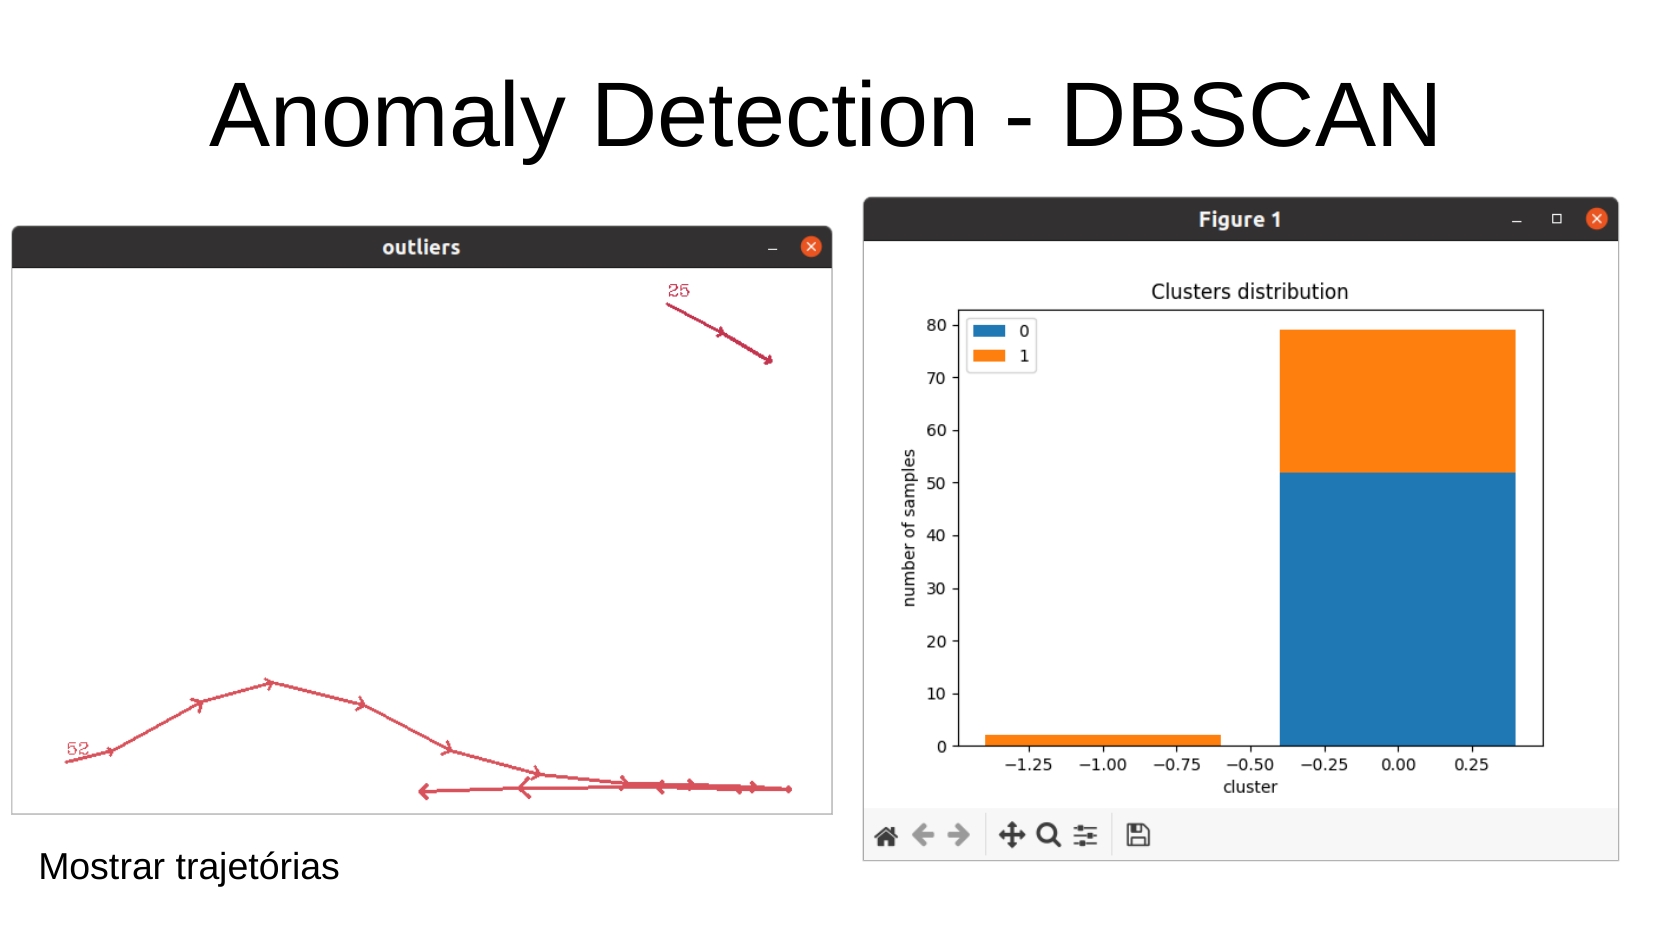

# Anomaly Detection - DBSCAN
Mostrar trajetórias